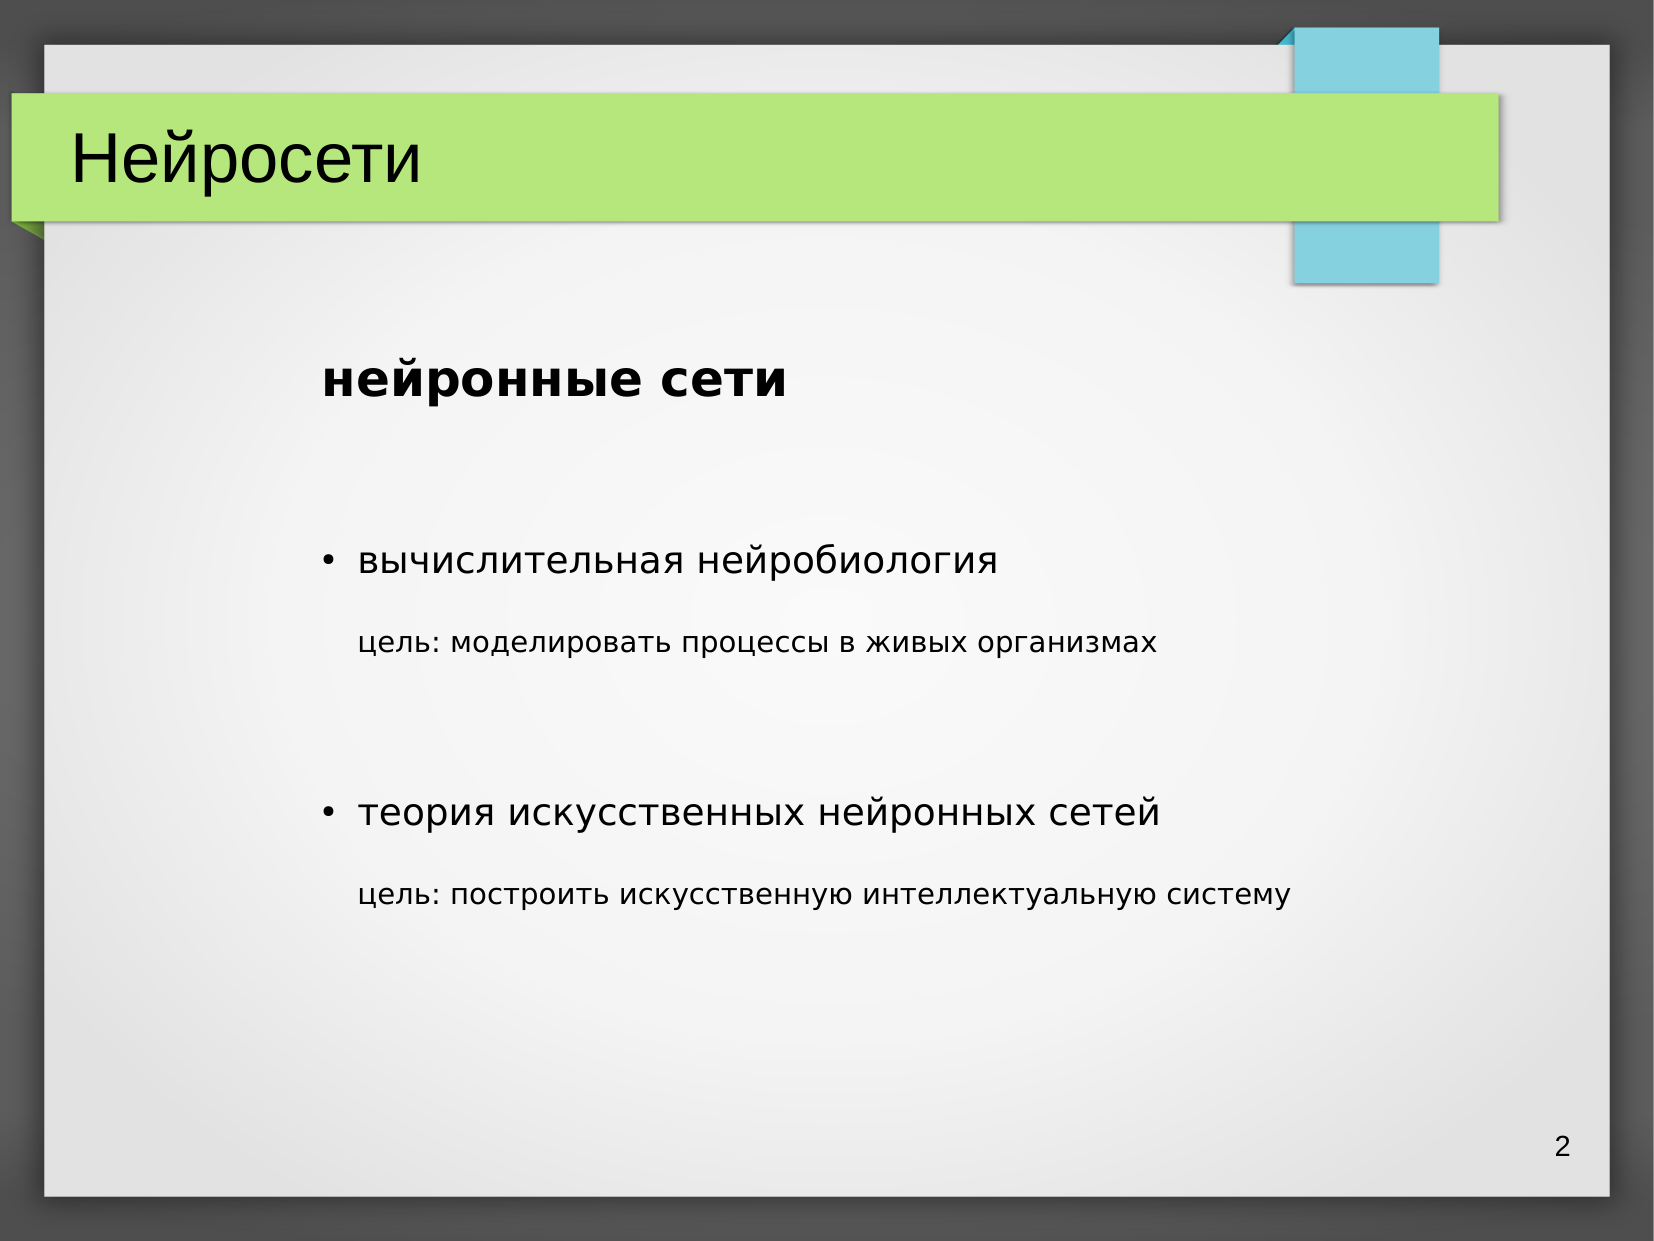

# Нейросети
нейронные сети
вычислительная нейробиология
цель: моделировать процессы в живых организмах
теория искусственных нейронных сетей
цель: построить искусственную интеллектуальную систему
2